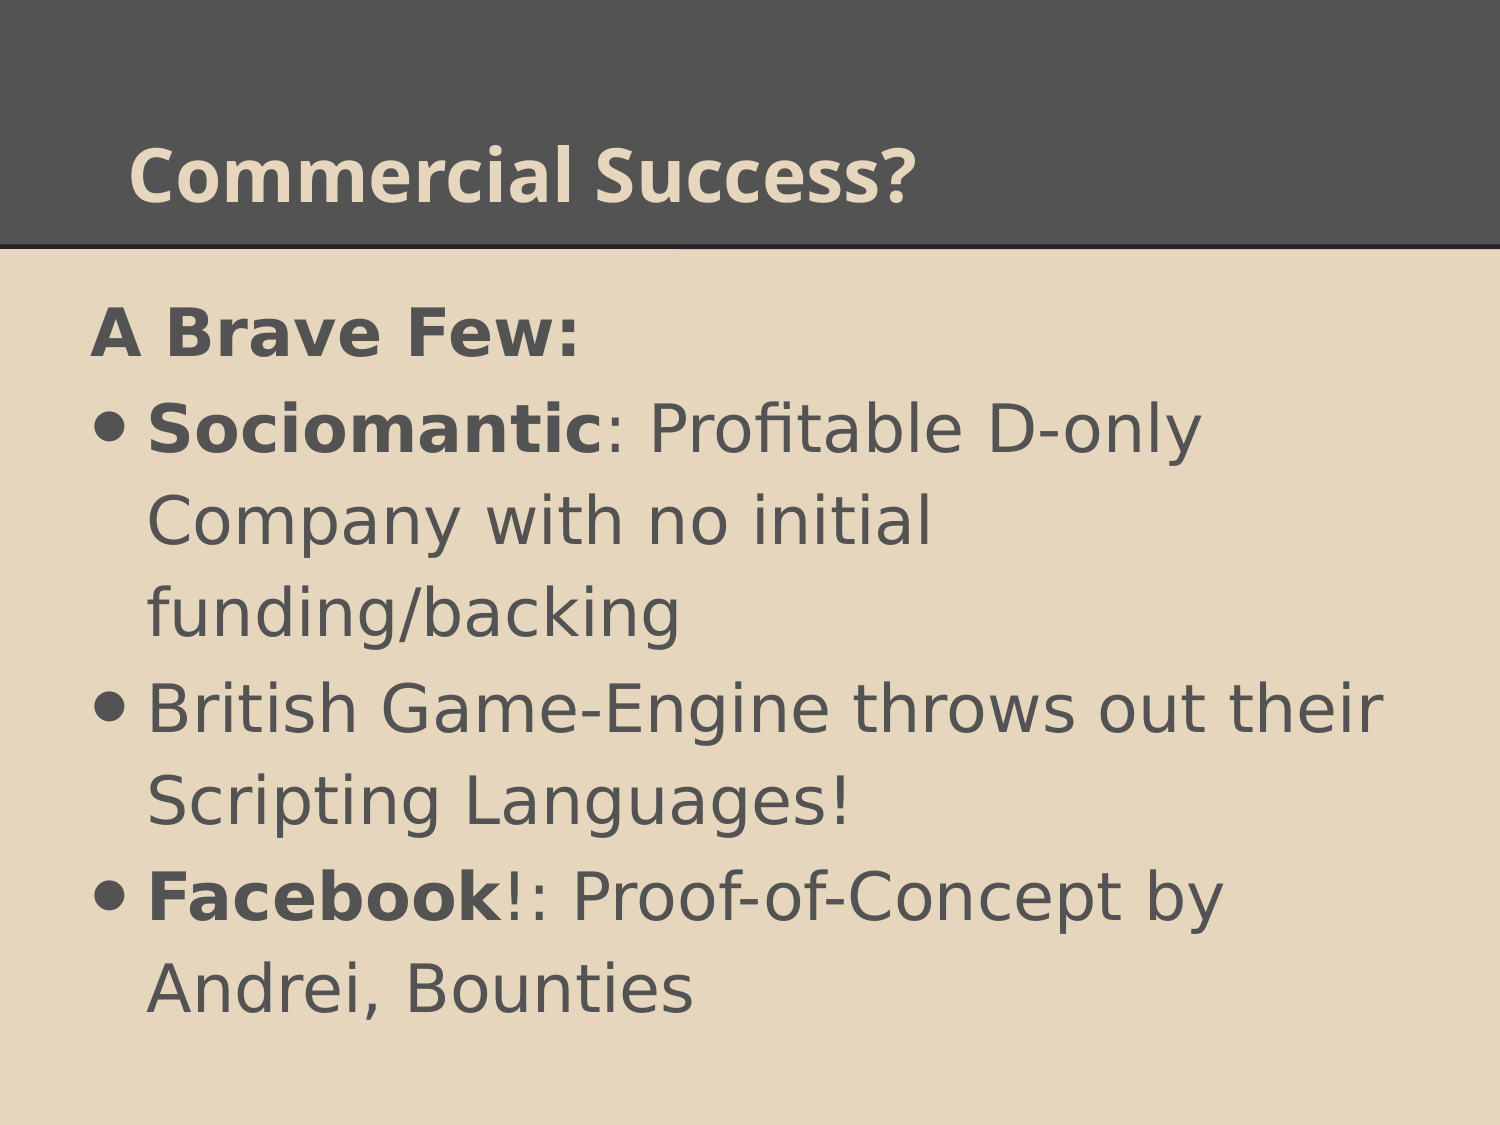

# Commercial Success?
A Brave Few:
Sociomantic: Profitable D-only Company with no initial funding/backing
British Game-Engine throws out their Scripting Languages!
Facebook!: Proof-of-Concept by Andrei, Bounties